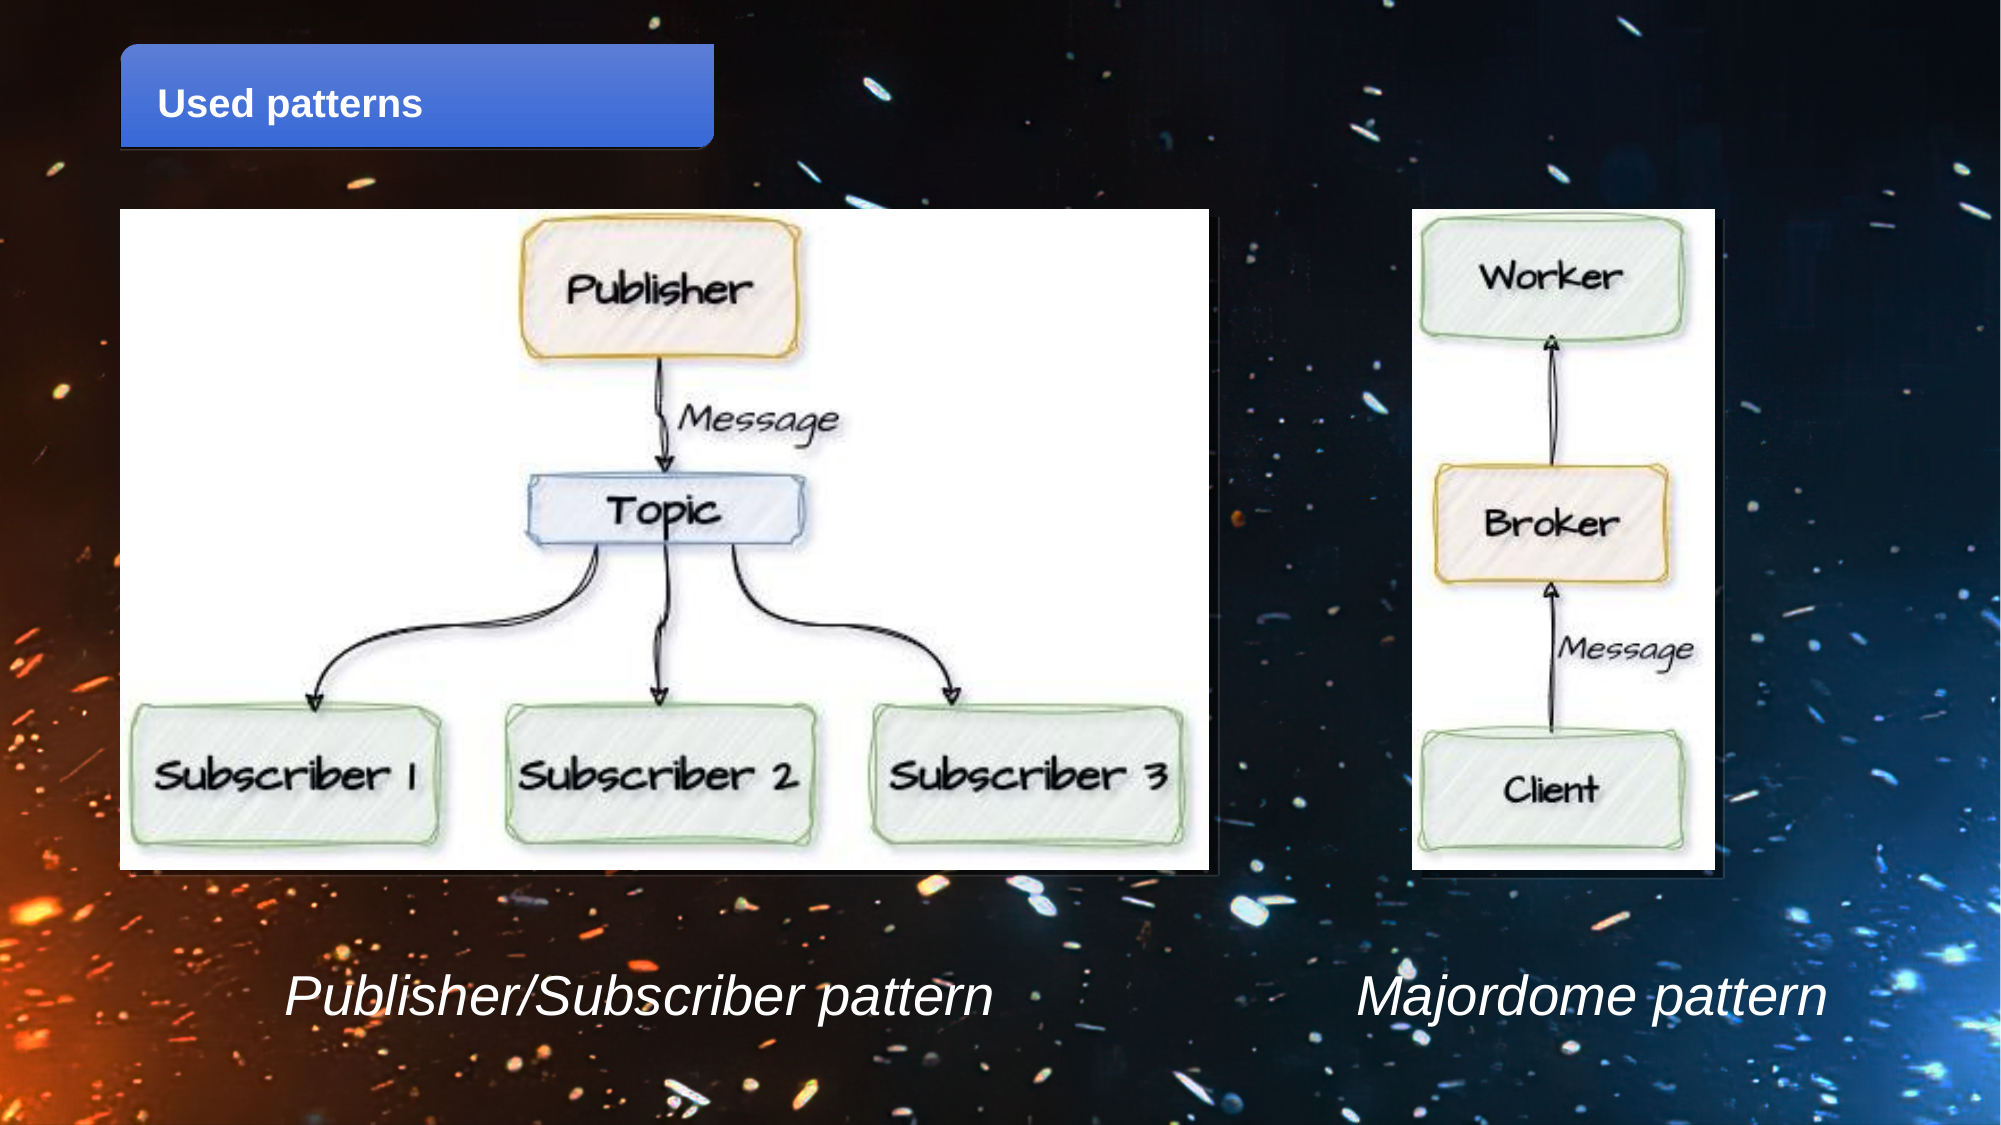

# Used patterns
Publisher/Subscriber pattern
Majordome pattern